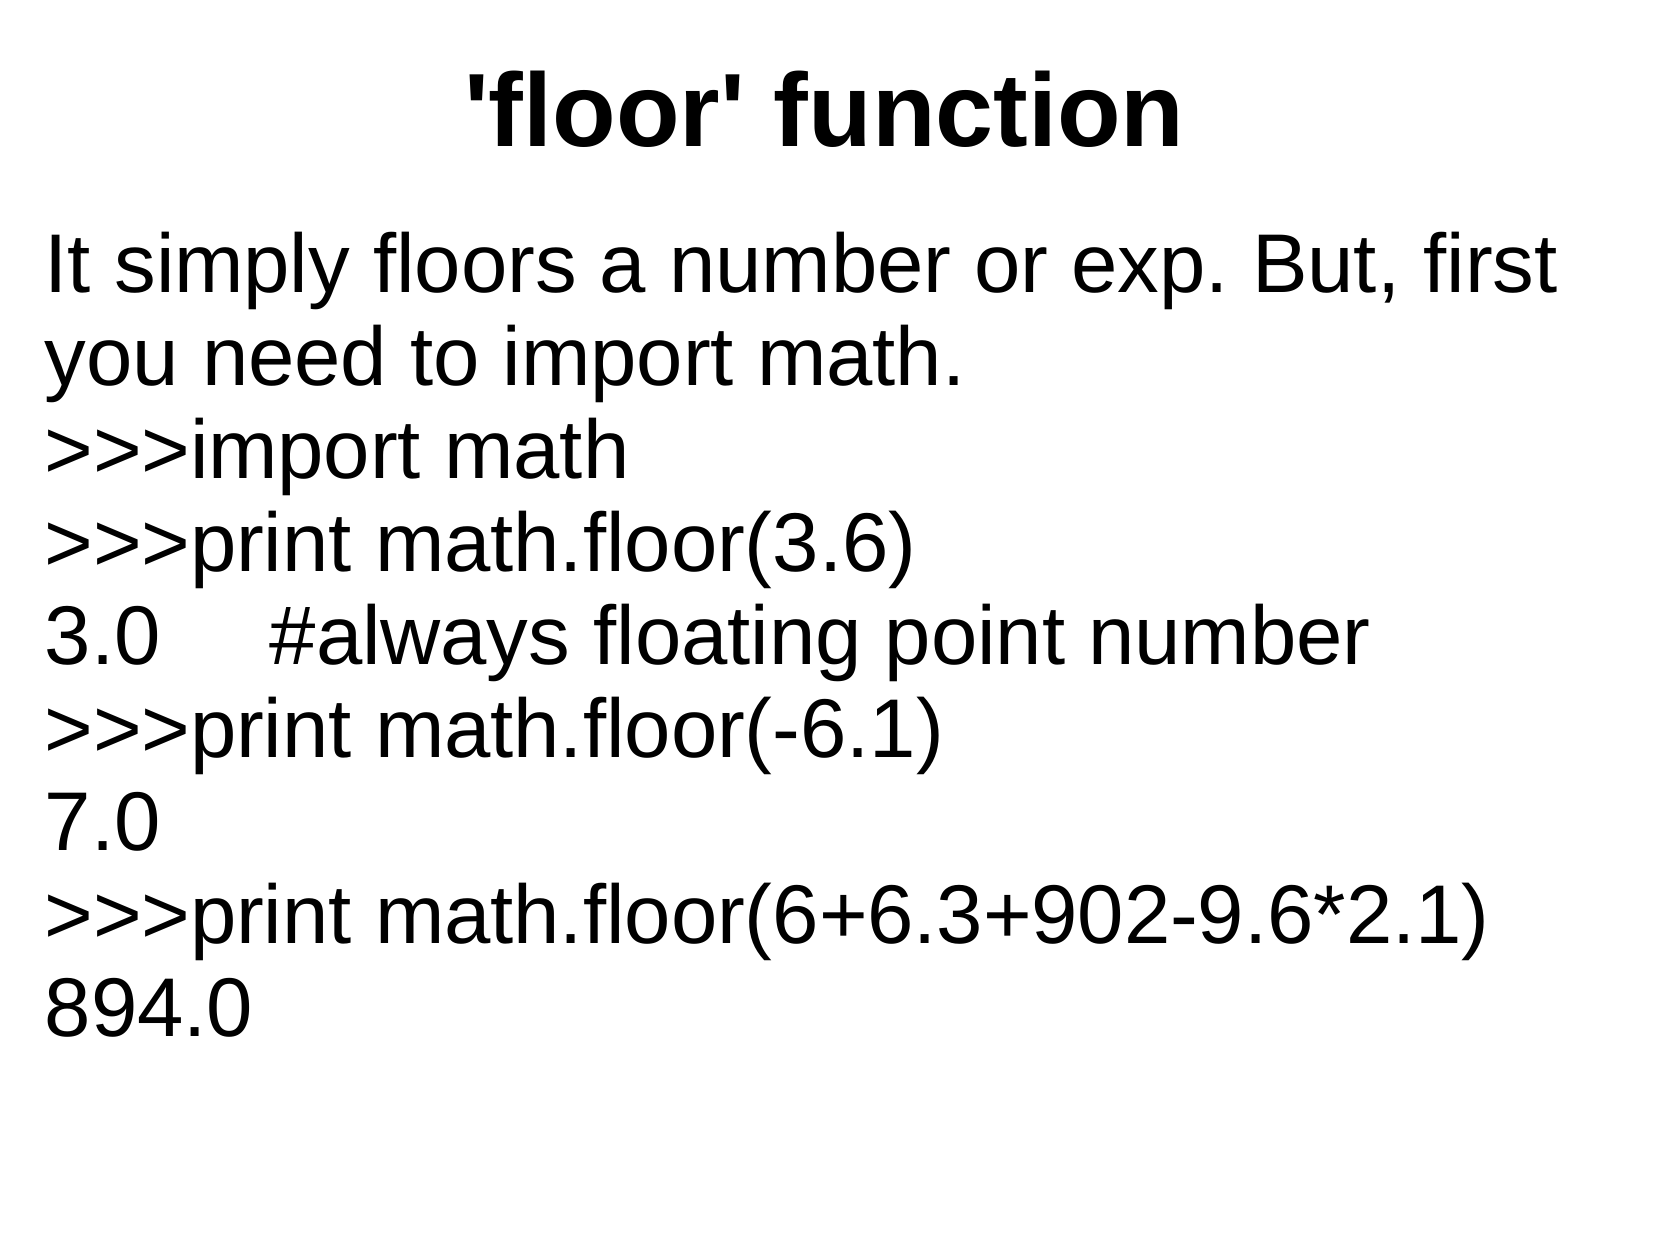

'floor' function
It simply floors a number or exp. But, first you need to import math.
>>>import math
>>>print math.floor(3.6)
3.0 		#always floating point number
>>>print math.floor(-6.1)
7.0
>>>print math.floor(6+6.3+902-9.6*2.1)
894.0